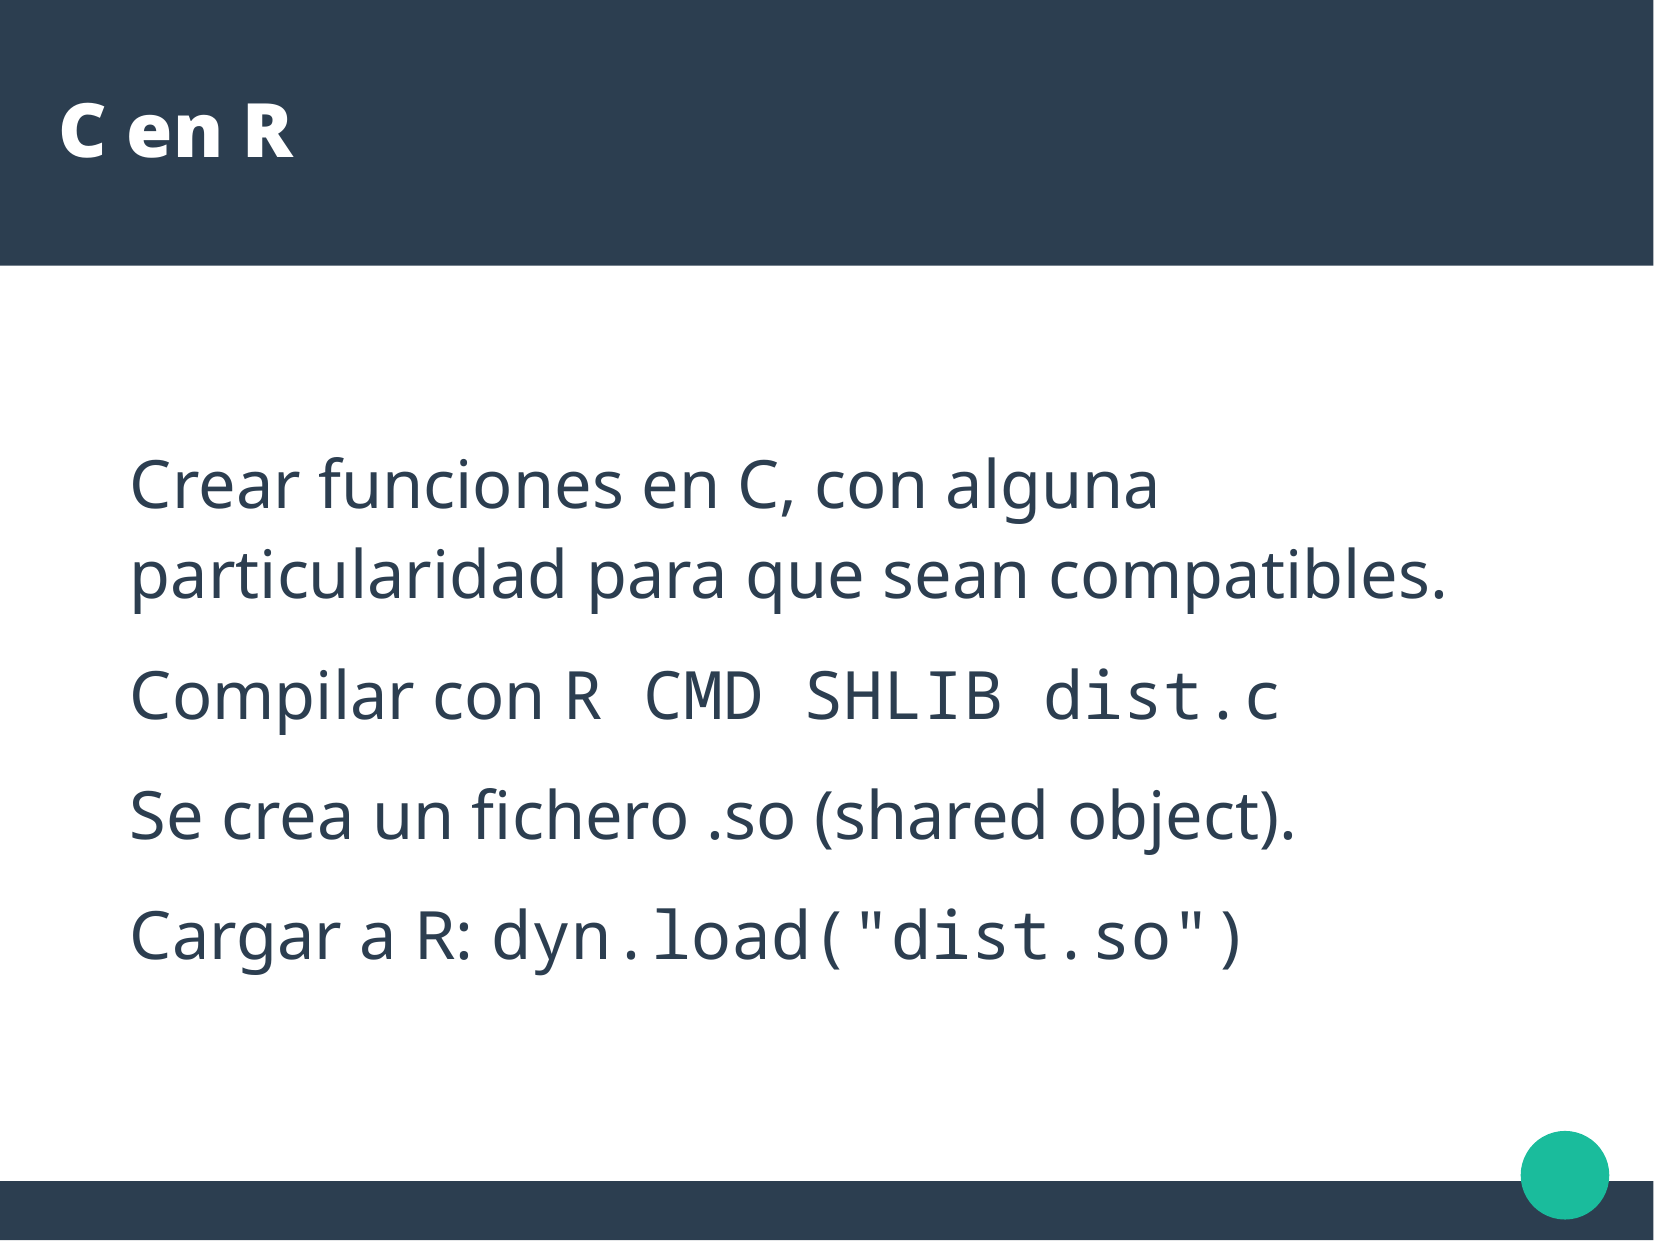

# C en R
Crear funciones en C, con alguna particularidad para que sean compatibles.
Compilar con R CMD SHLIB dist.c
Se crea un fichero .so (shared object).
Cargar a R: dyn.load("dist.so")